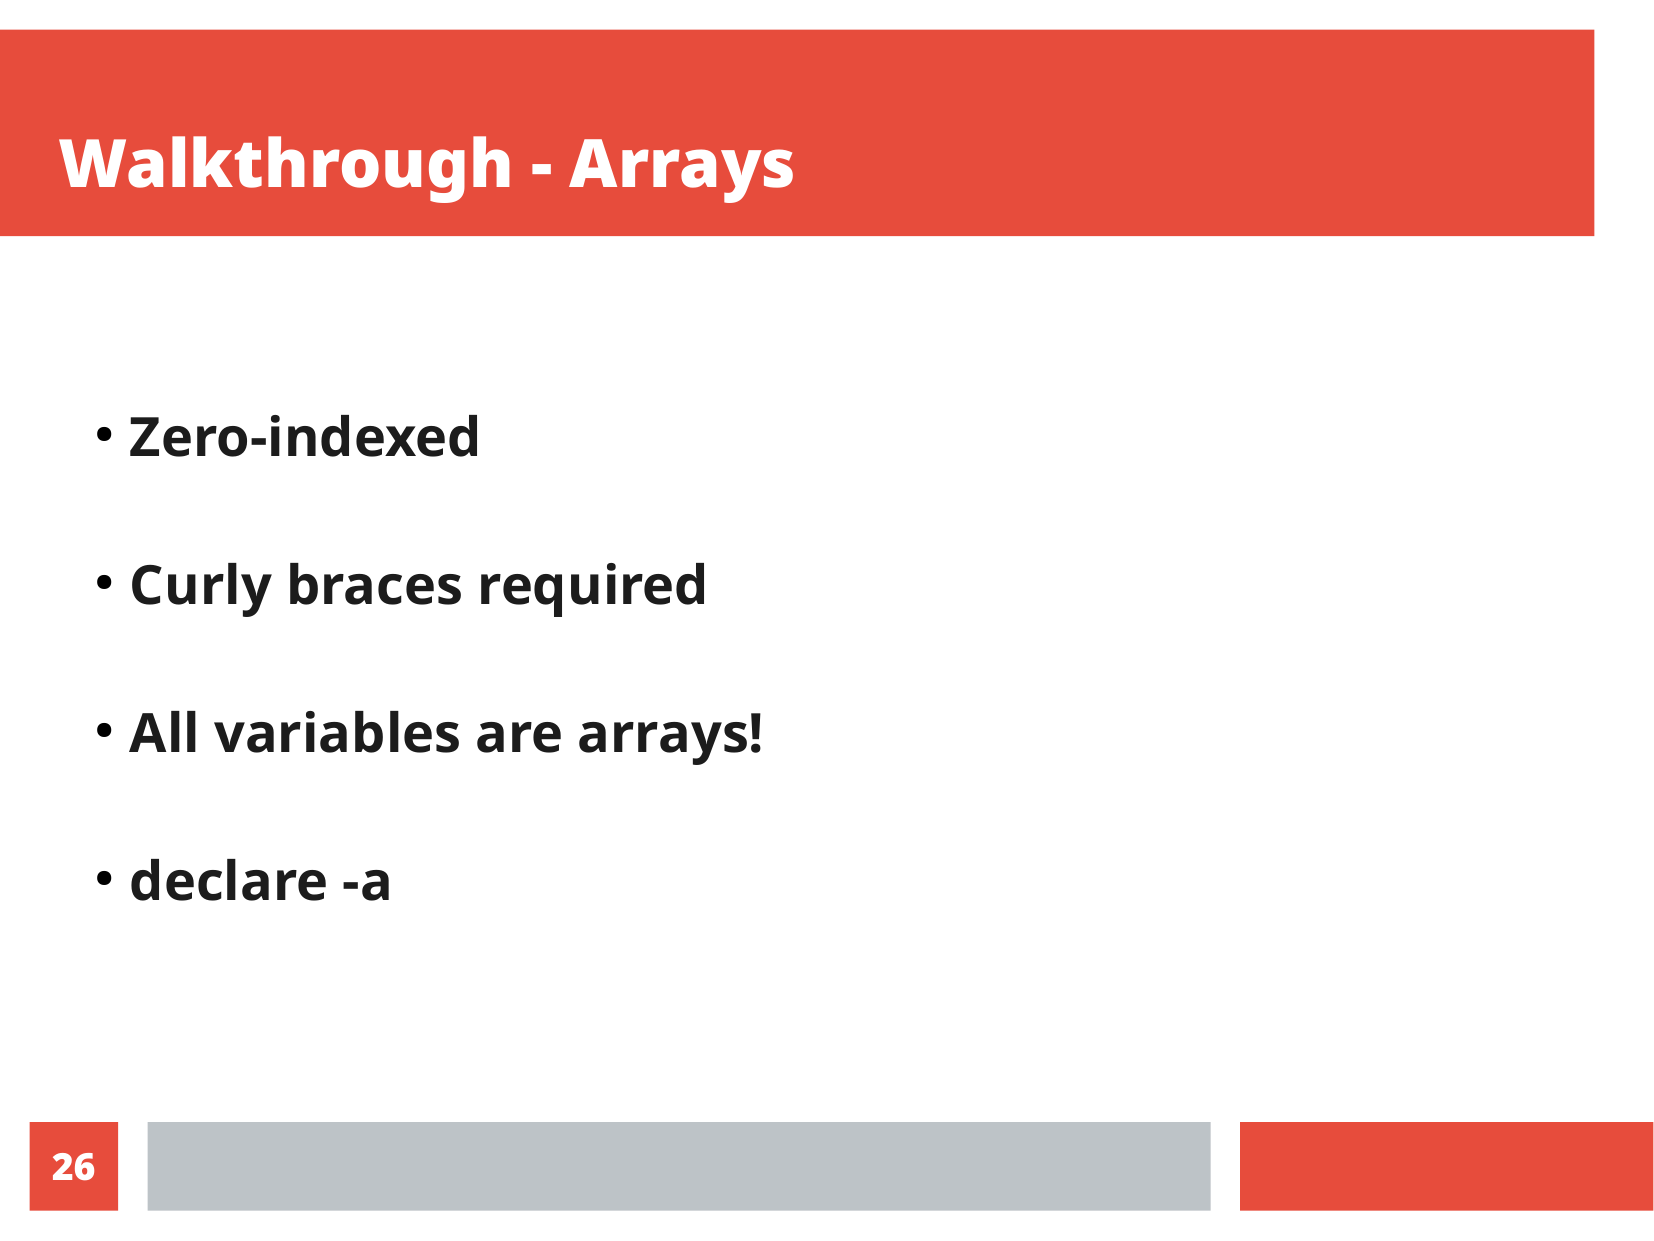

# Walkthrough - Arrays
Zero-indexed
Curly braces required
All variables are arrays!
declare -a
26